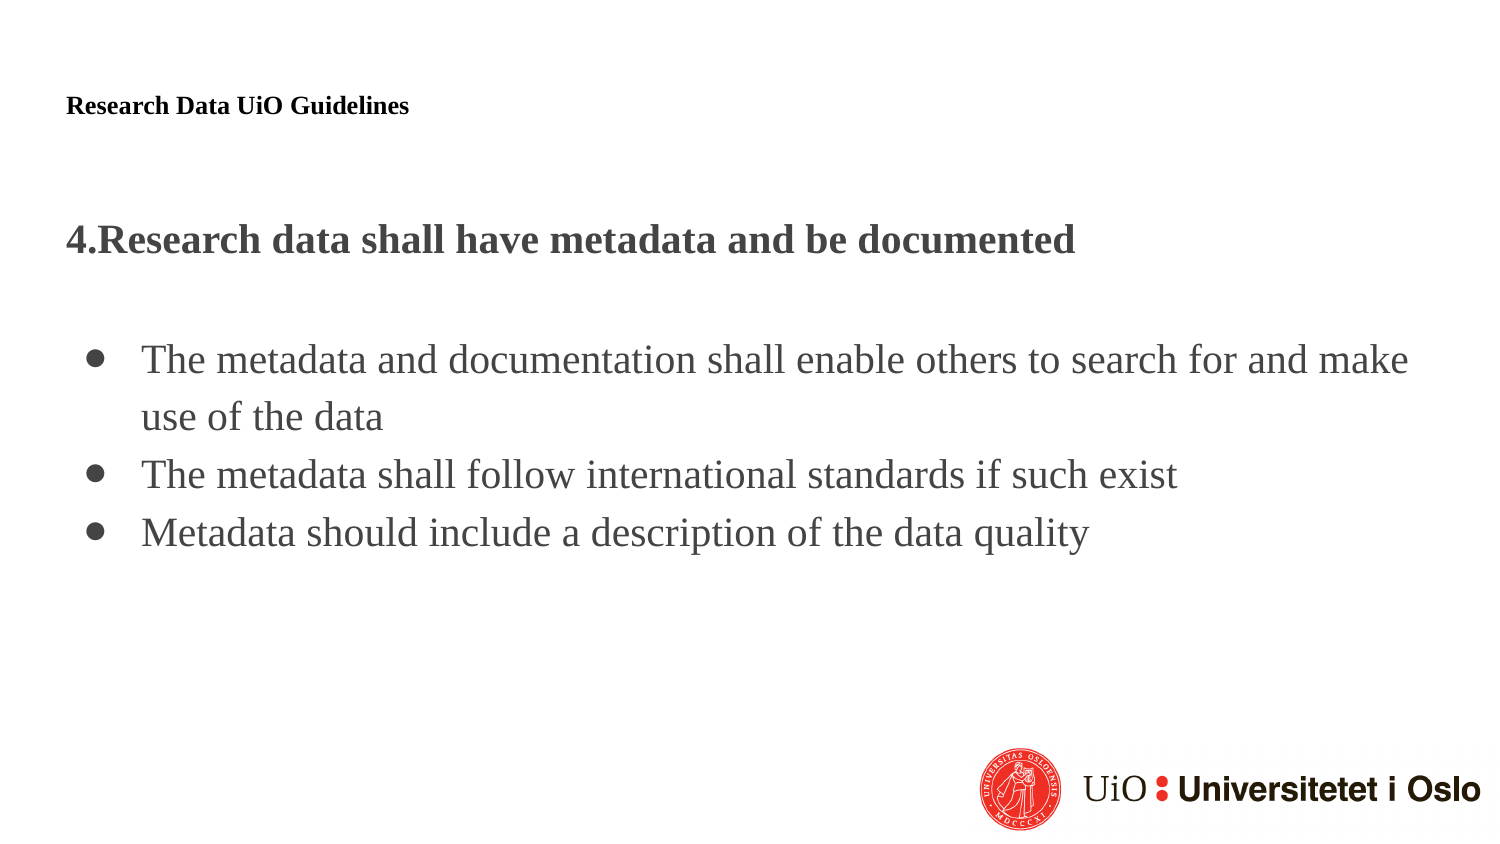

Research Data UiO Guidelines
# 4.Research data shall have metadata and be documented
The metadata and documentation shall enable others to search for and make use of the data
The metadata shall follow international standards if such exist
Metadata should include a description of the data quality